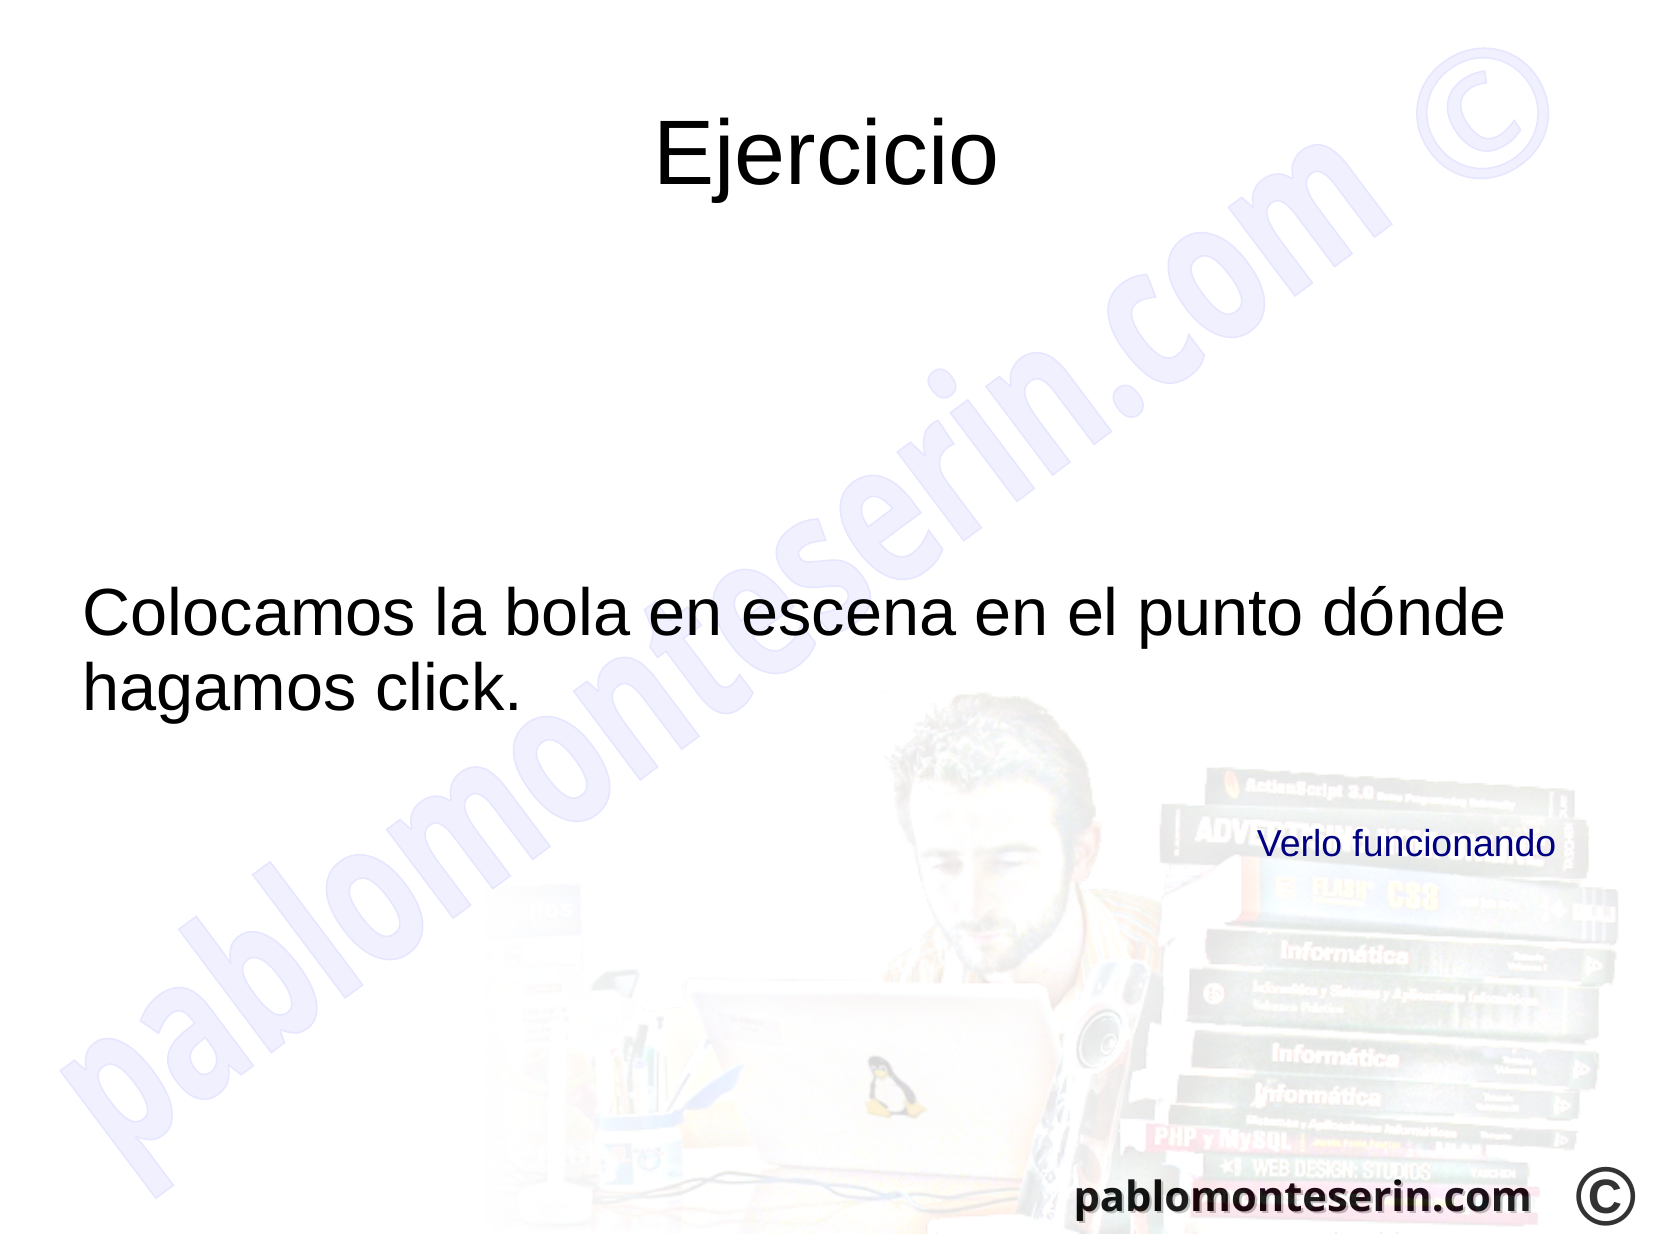

# Ejercicio
Colocamos la bola en escena en el punto dónde hagamos click.
Verlo funcionando